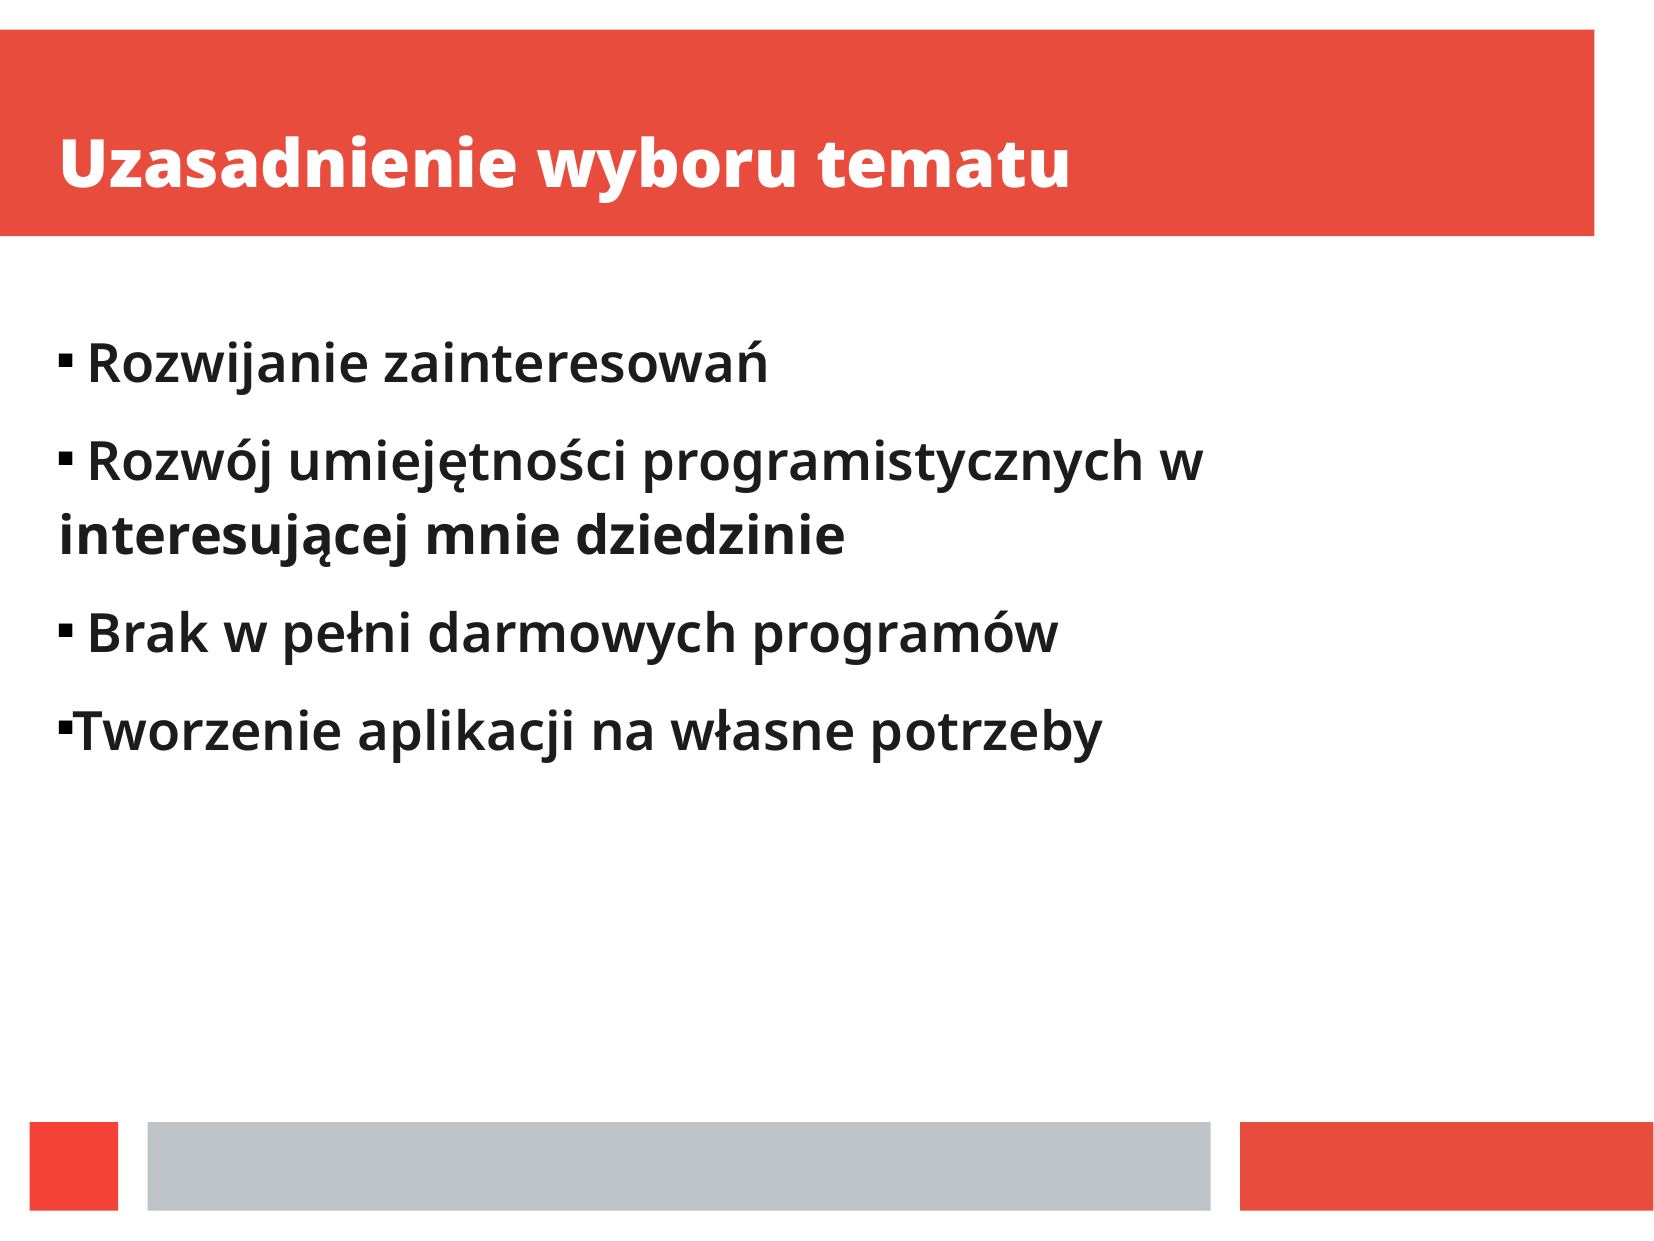

# Uzasadnienie wyboru tematu
 Rozwijanie zainteresowań
 Rozwój umiejętności programistycznych w interesującej mnie dziedzinie
 Brak w pełni darmowych programów
Tworzenie aplikacji na własne potrzeby